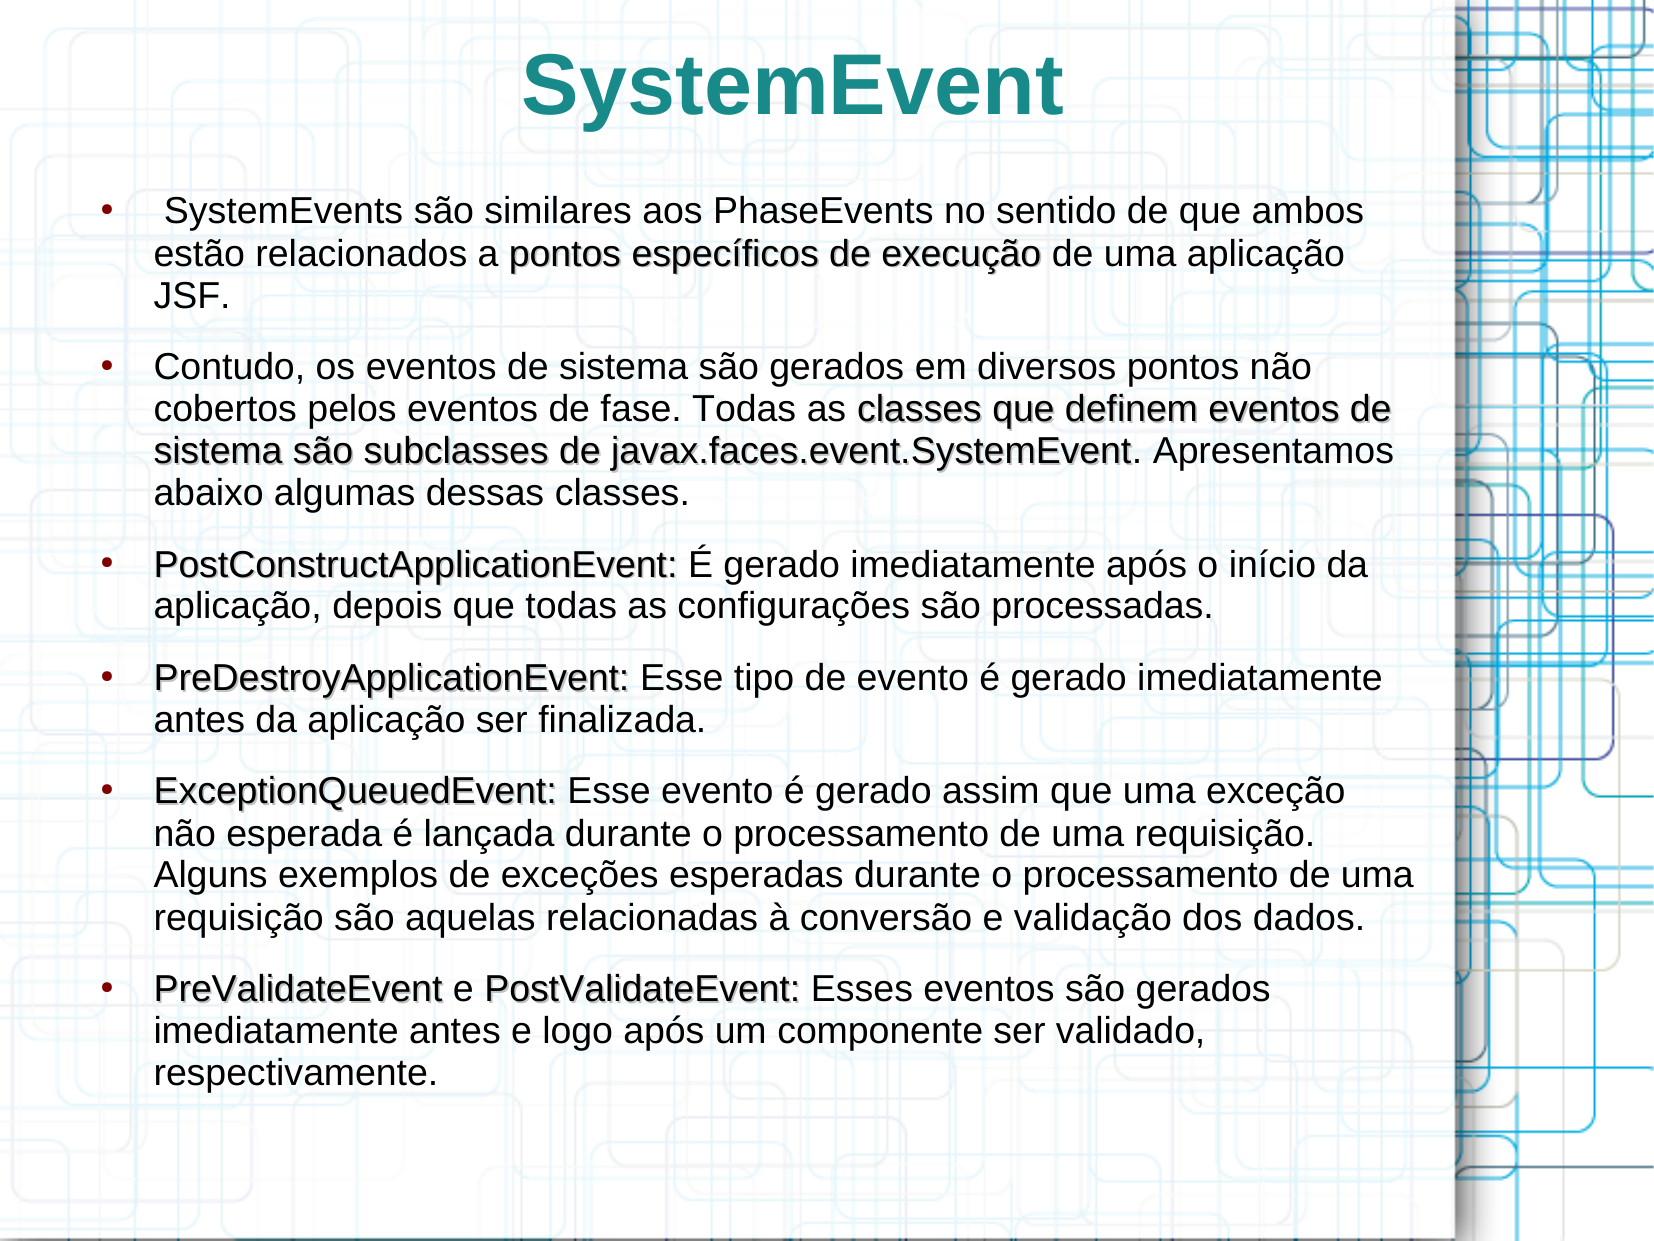

SystemEvent
# SystemEvents são similares aos PhaseEvents no sentido de que ambos estão relacionados a pontos específicos de execução de uma aplicação JSF.
Contudo, os eventos de sistema são gerados em diversos pontos não cobertos pelos eventos de fase. Todas as classes que definem eventos de sistema são subclasses de javax.faces.event.SystemEvent. Apresentamos abaixo algumas dessas classes.
PostConstructApplicationEvent: É gerado imediatamente após o início da aplicação, depois que todas as configurações são processadas.
PreDestroyApplicationEvent: Esse tipo de evento é gerado imediatamente antes da aplicação ser finalizada.
ExceptionQueuedEvent: Esse evento é gerado assim que uma exceção não esperada é lançada durante o processamento de uma requisição. Alguns exemplos de exceções esperadas durante o processamento de uma requisição são aquelas relacionadas à conversão e validação dos dados.
PreValidateEvent e PostValidateEvent: Esses eventos são gerados imediatamente antes e logo após um componente ser validado, respectivamente.